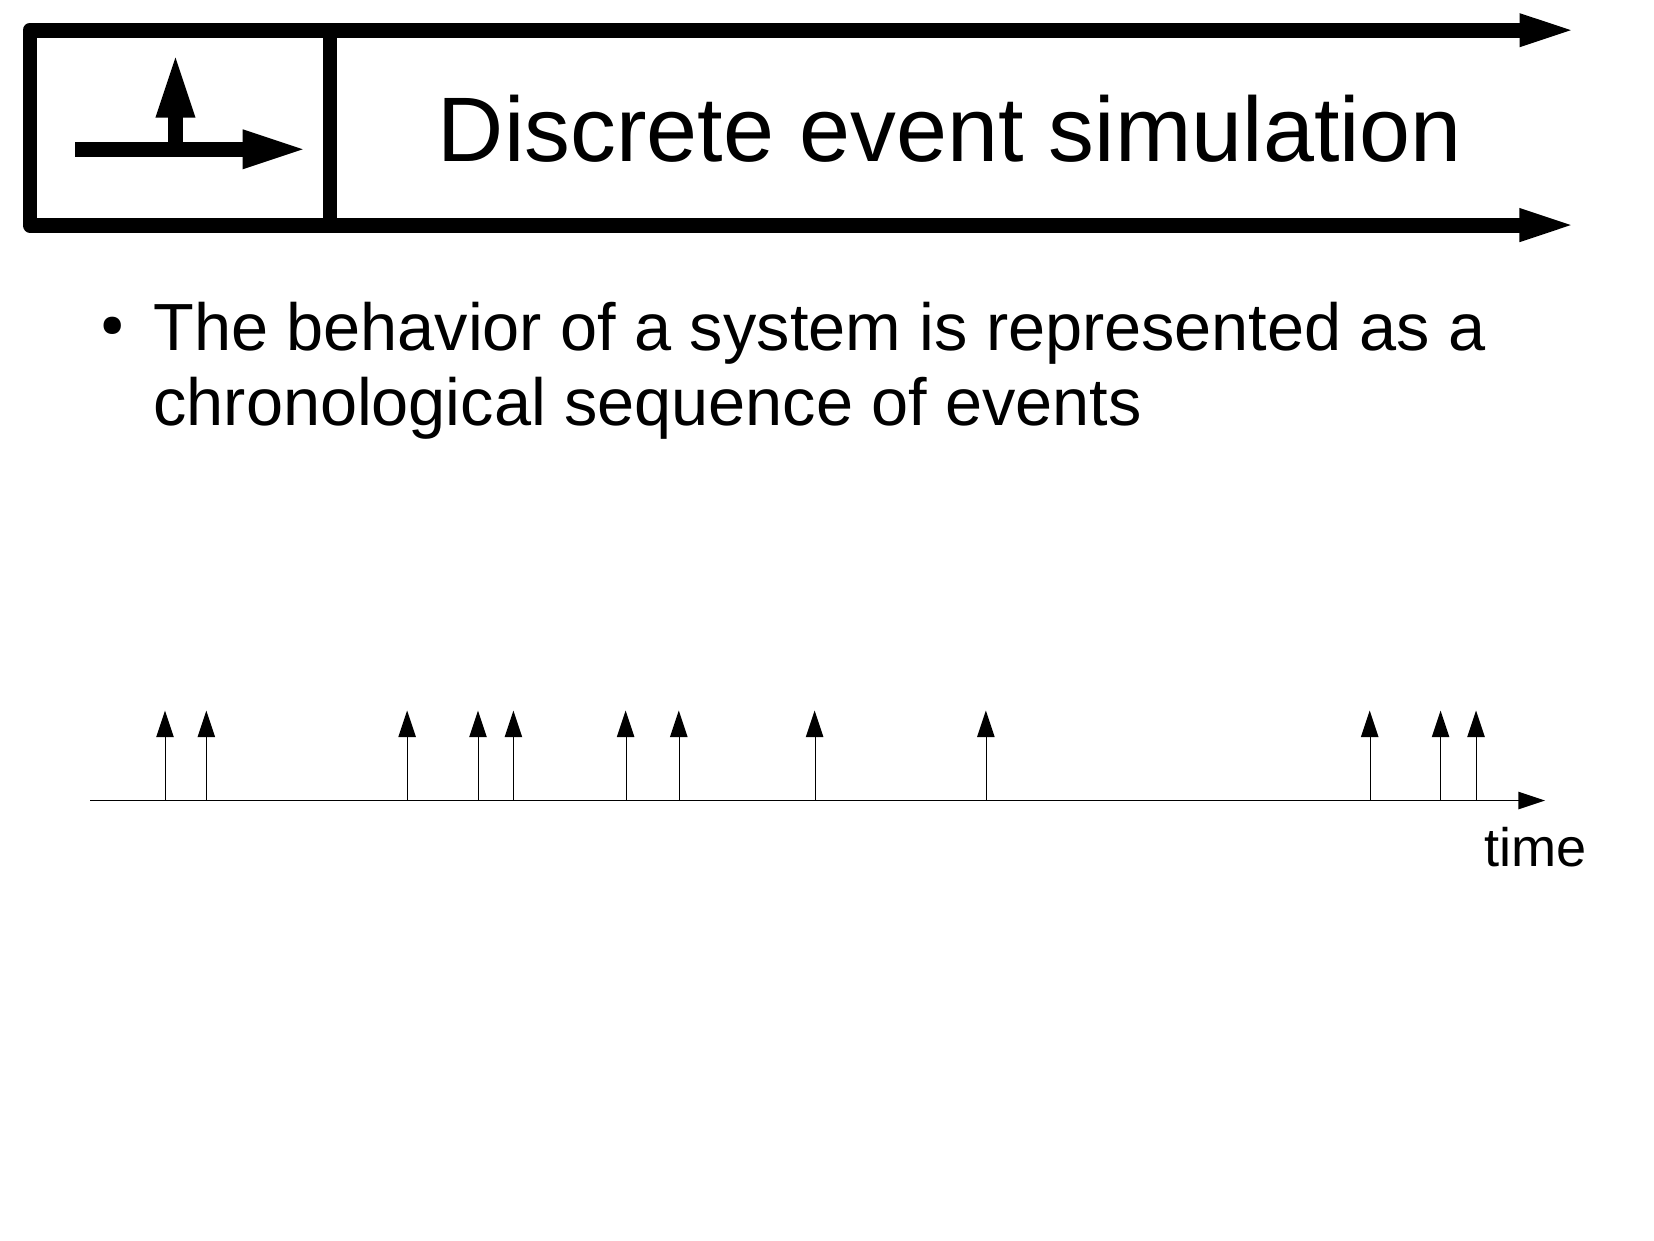

# Discrete event simulation
The behavior of a system is represented as a chronological sequence of events
time